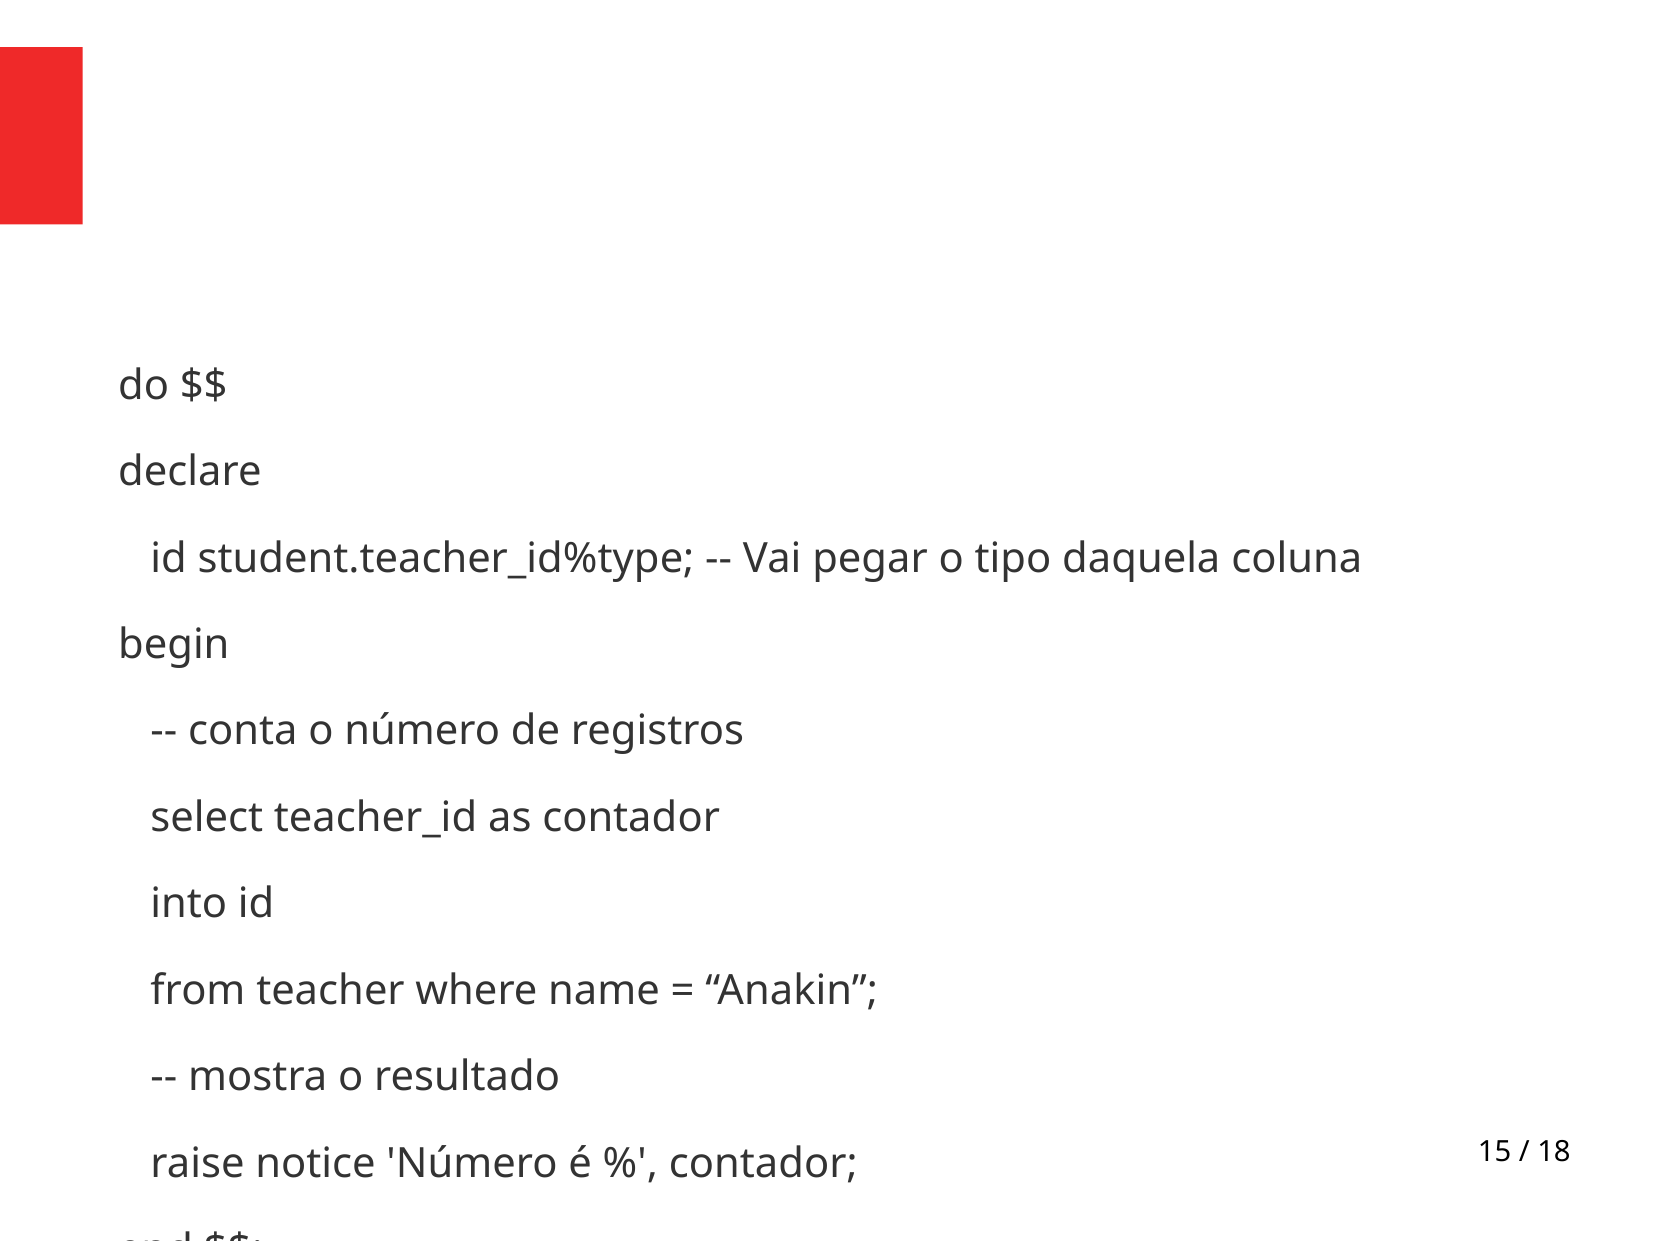

#
do $$
declare
 id student.teacher_id%type; -- Vai pegar o tipo daquela coluna
begin
 -- conta o número de registros
 select teacher_id as contador
 into id
 from teacher where name = “Anakin”;
 -- mostra o resultado
 raise notice 'Número é %', contador;
end $$;
15